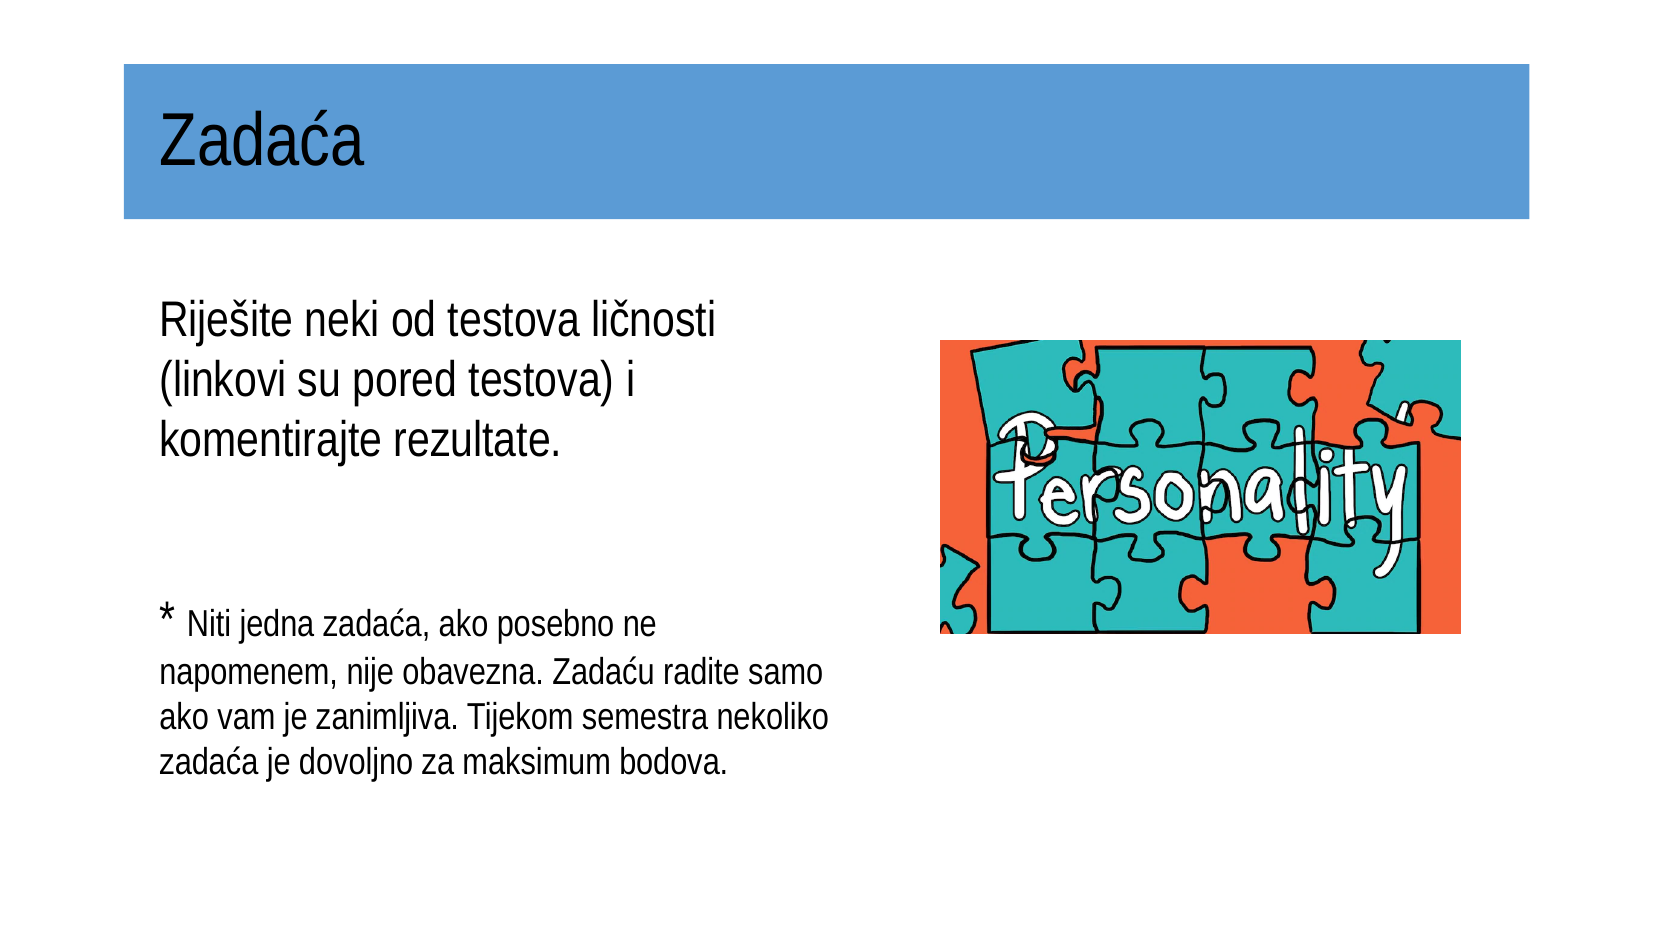

# Zadaća
Riješite neki od testova ličnosti (linkovi su pored testova) i komentirajte rezultate.
* Niti jedna zadaća, ako posebno ne napomenem, nije obavezna. Zadaću radite samo ako vam je zanimljiva. Tijekom semestra nekoliko zadaća je dovoljno za maksimum bodova.